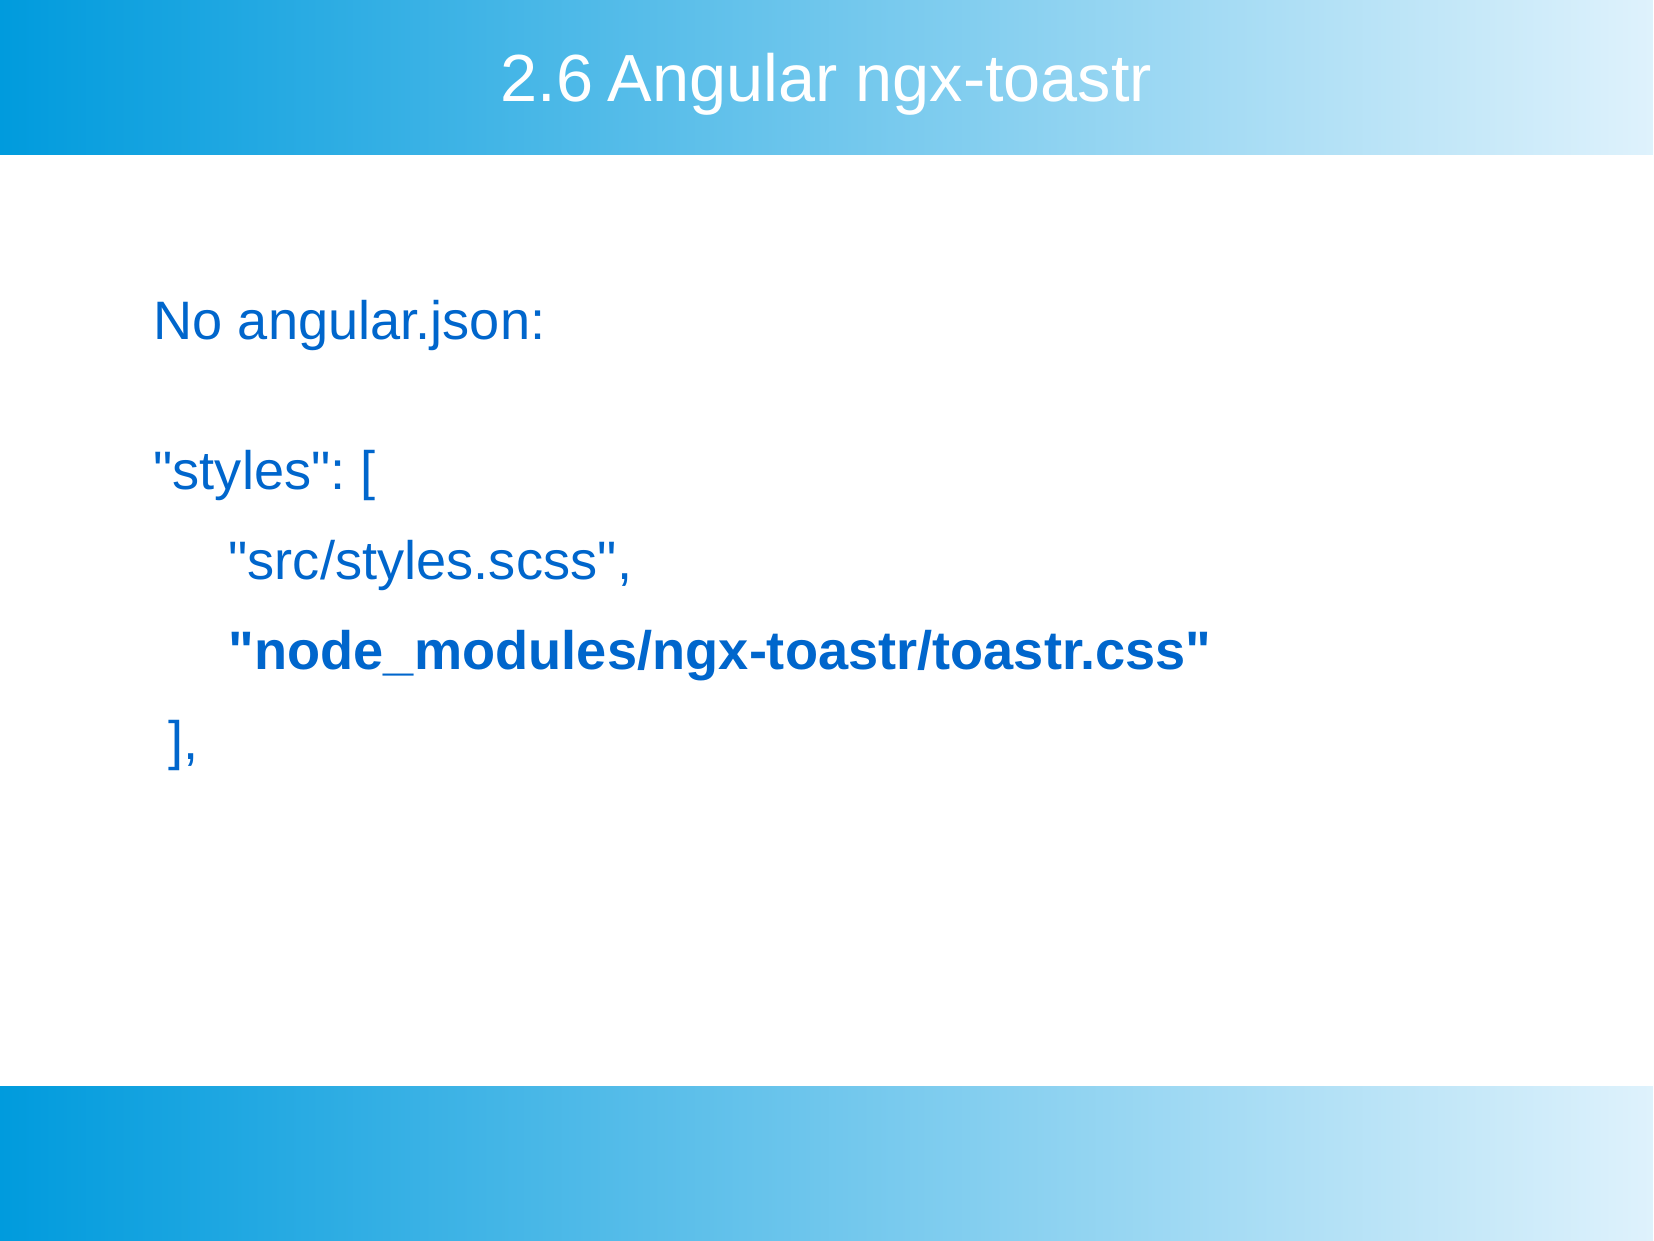

# 2.6 Angular ngx-toastr
No angular.json:
"styles": [
 "src/styles.scss",
 "node_modules/ngx-toastr/toastr.css"
 ],